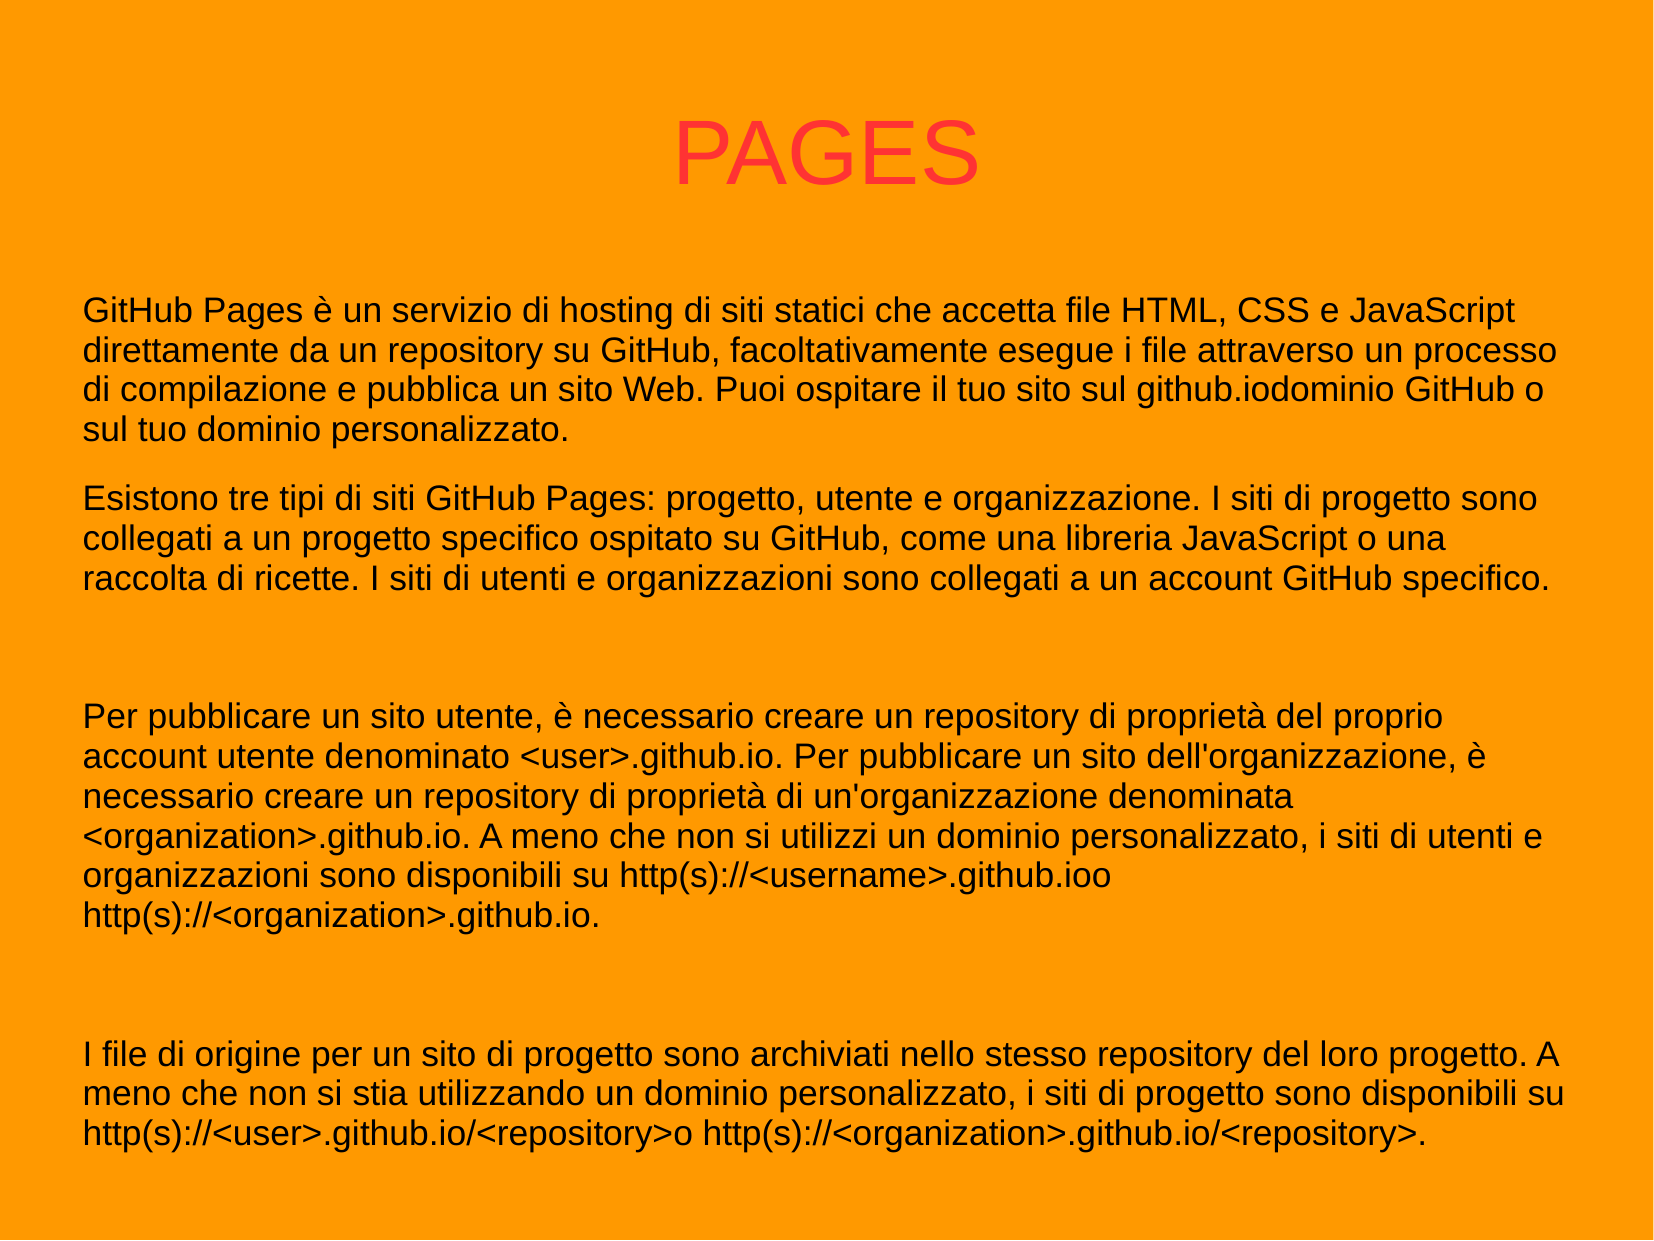

# PAGES
GitHub Pages è un servizio di hosting di siti statici che accetta file HTML, CSS e JavaScript direttamente da un repository su GitHub, facoltativamente esegue i file attraverso un processo di compilazione e pubblica un sito Web. Puoi ospitare il tuo sito sul github.iodominio GitHub o sul tuo dominio personalizzato.
Esistono tre tipi di siti GitHub Pages: progetto, utente e organizzazione. I siti di progetto sono collegati a un progetto specifico ospitato su GitHub, come una libreria JavaScript o una raccolta di ricette. I siti di utenti e organizzazioni sono collegati a un account GitHub specifico.
Per pubblicare un sito utente, è necessario creare un repository di proprietà del proprio account utente denominato <user>.github.io. Per pubblicare un sito dell'organizzazione, è necessario creare un repository di proprietà di un'organizzazione denominata <organization>.github.io. A meno che non si utilizzi un dominio personalizzato, i siti di utenti e organizzazioni sono disponibili su http(s)://<username>.github.ioo http(s)://<organization>.github.io.
I file di origine per un sito di progetto sono archiviati nello stesso repository del loro progetto. A meno che non si stia utilizzando un dominio personalizzato, i siti di progetto sono disponibili su http(s)://<user>.github.io/<repository>o http(s)://<organization>.github.io/<repository>.